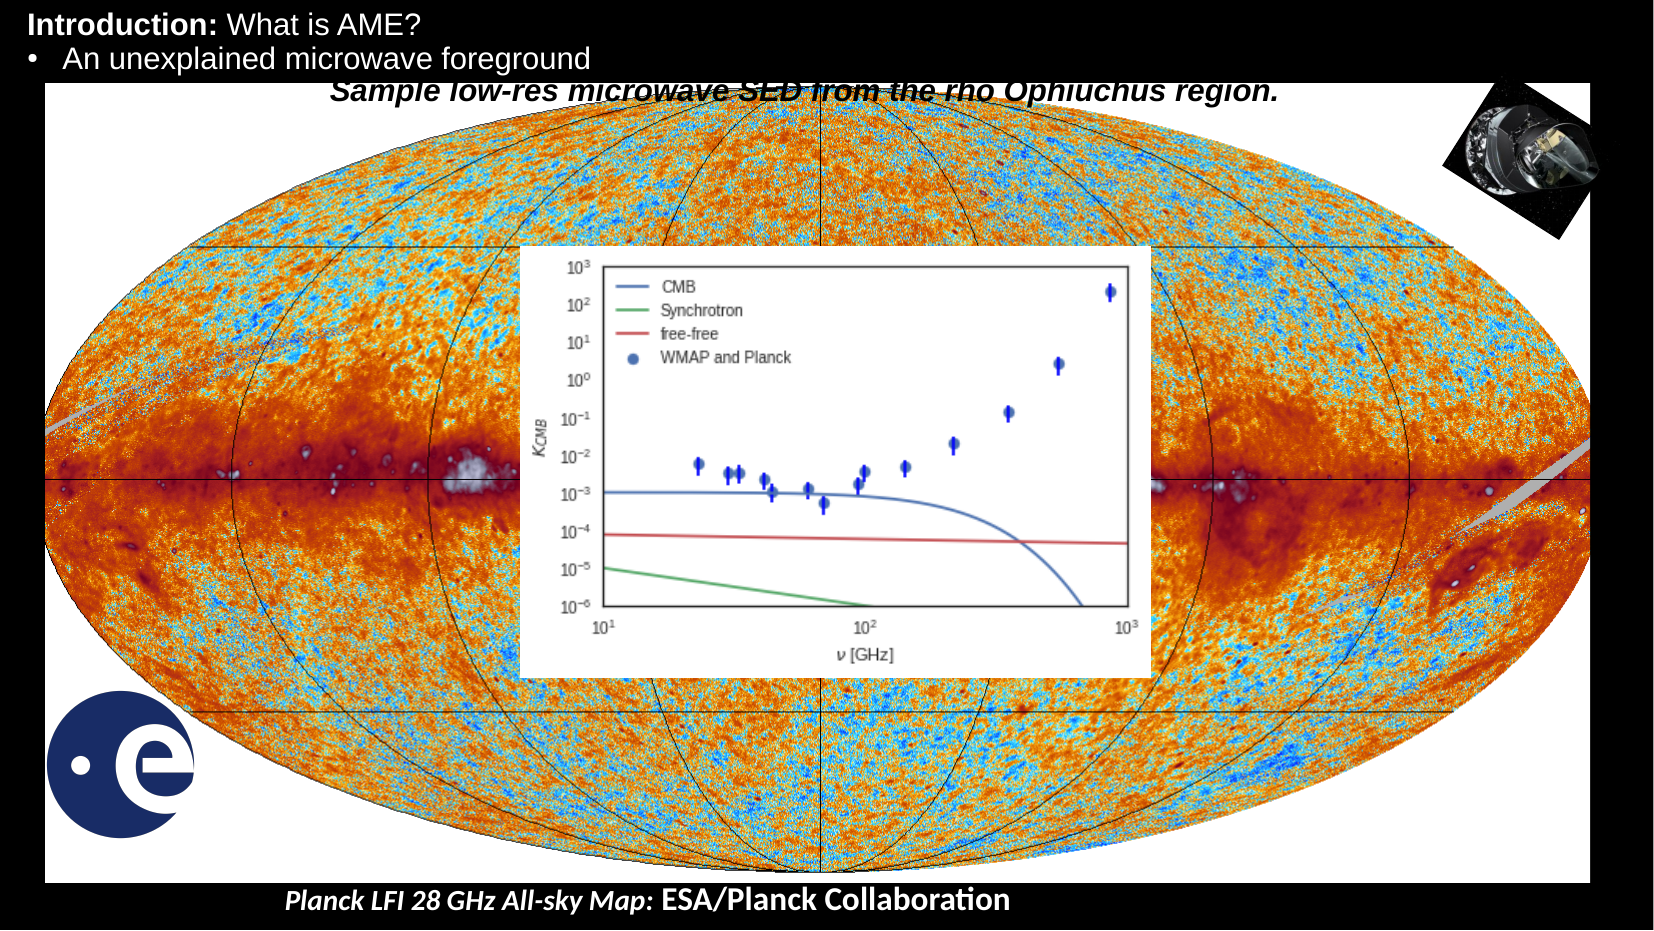

Introduction: What is AME?
An unexplained microwave foreground
Sample low-res microwave SED from the rho Ophiuchus region.
Planck LFI 28 GHz All-sky Map: ESA/Planck Collaboration